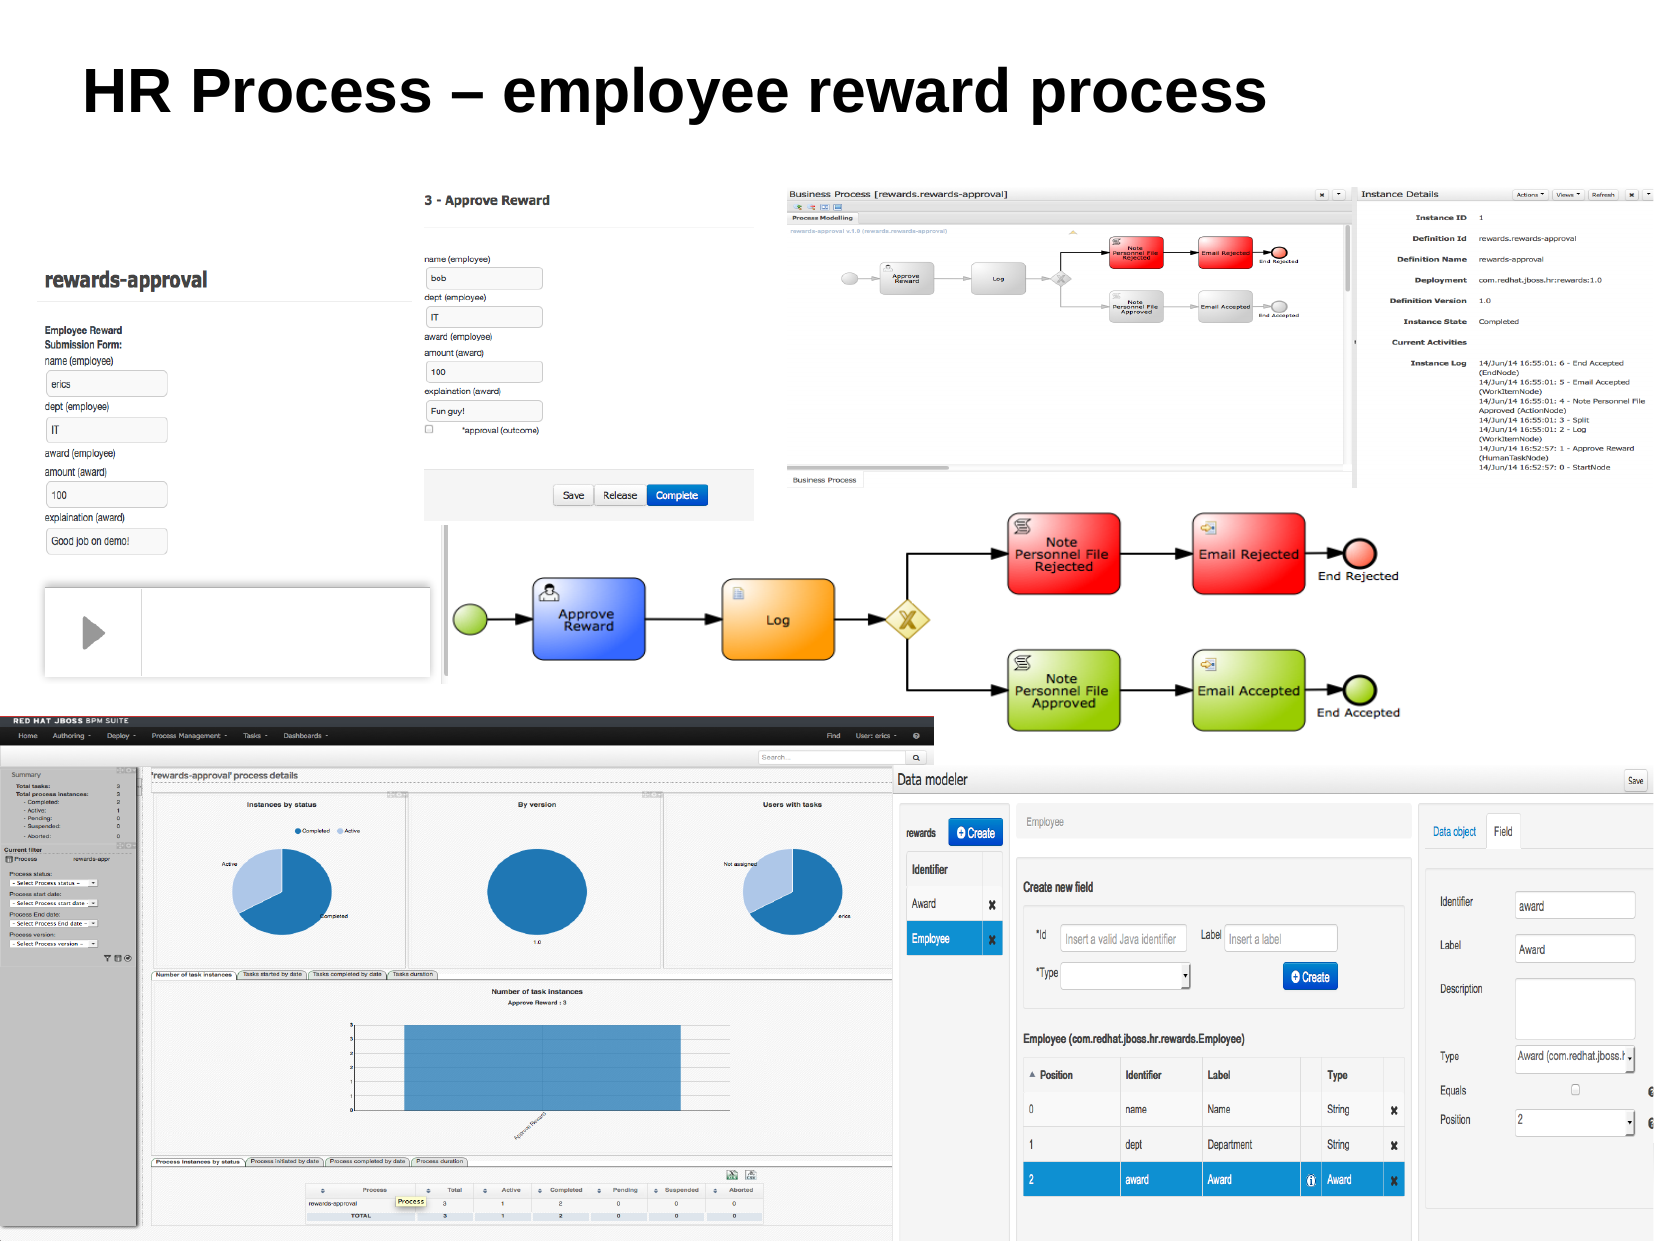

# HR Process – employee reward process